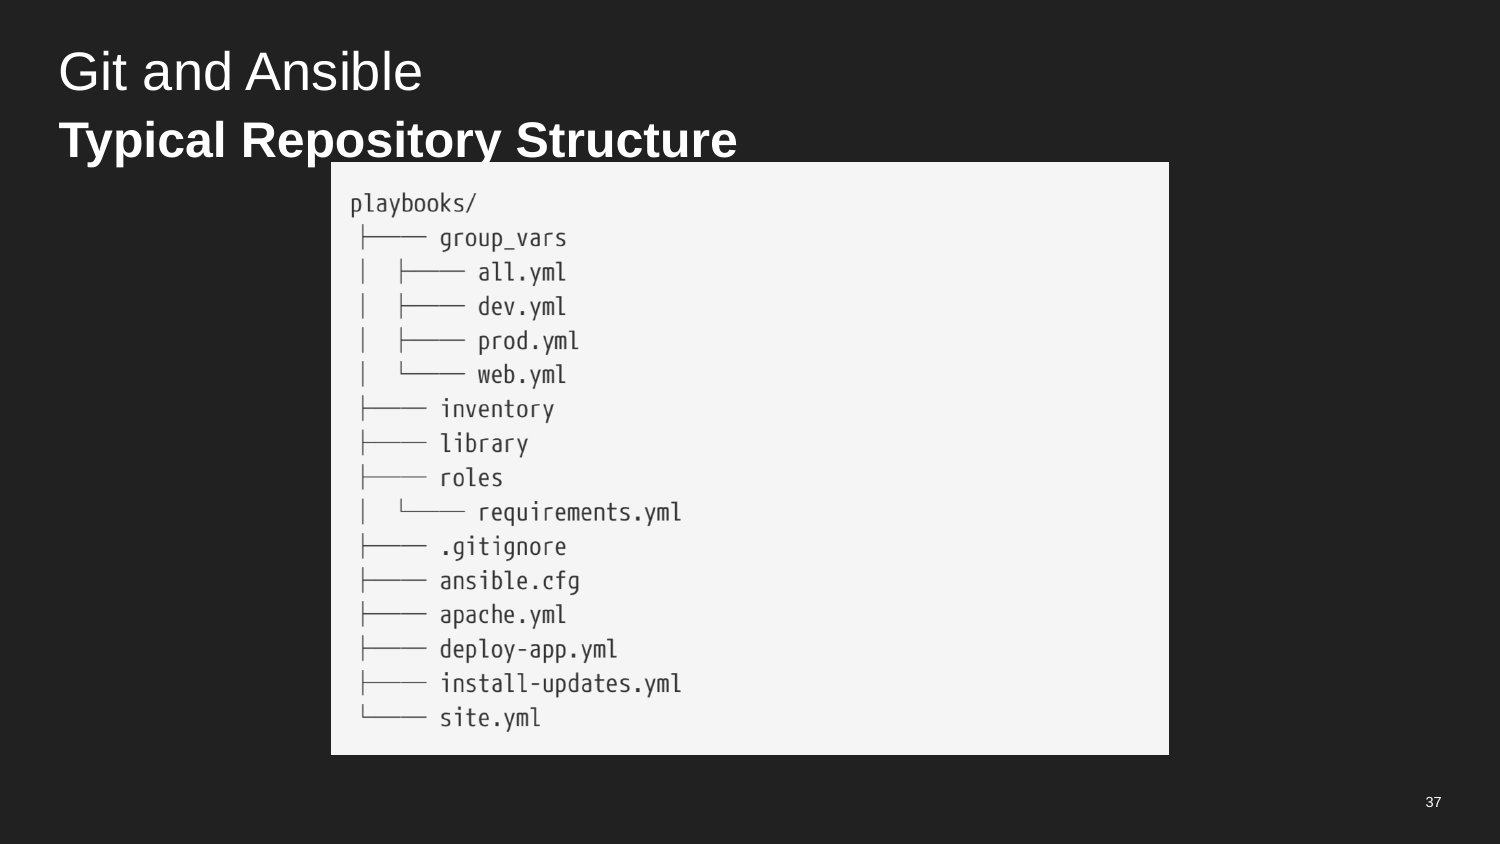

Git and Ansible
# Typical Repository Structure